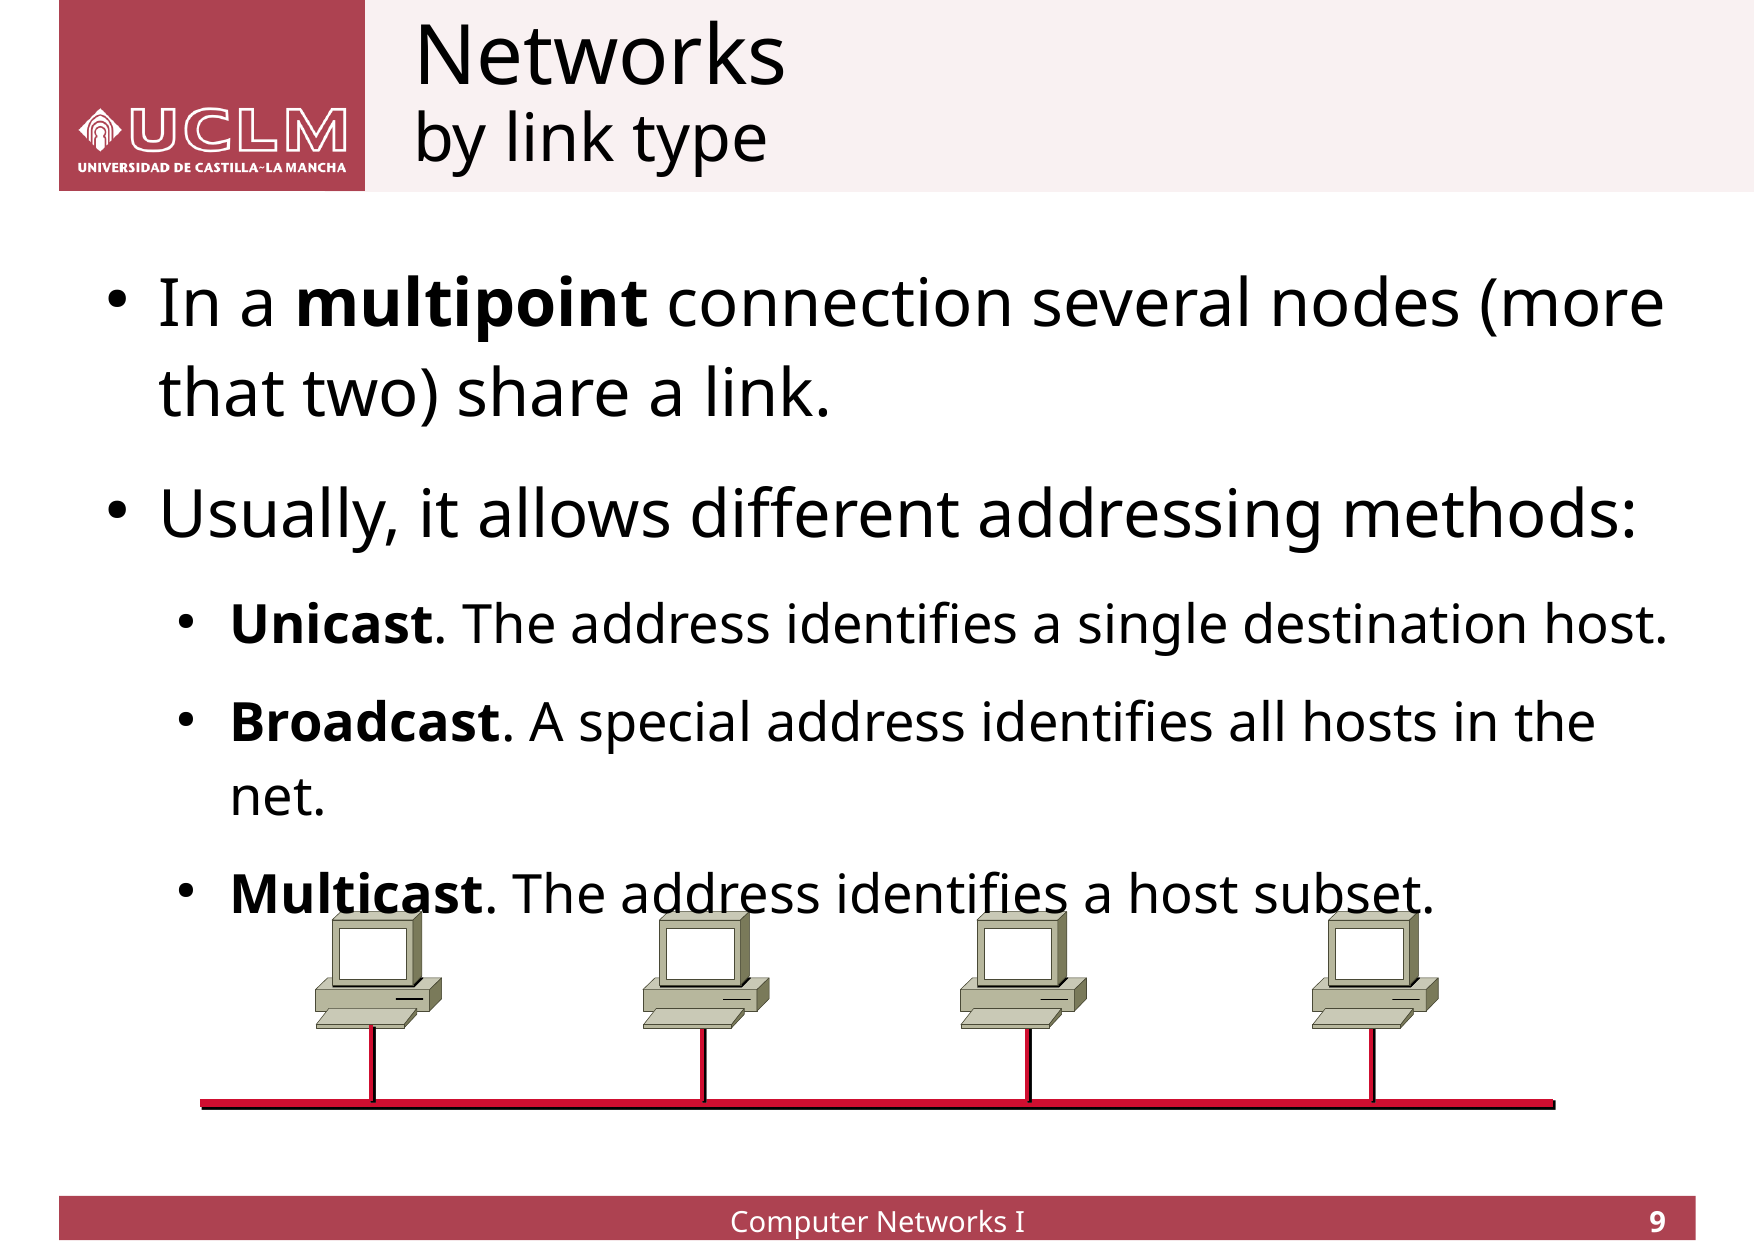

# Networks by link type
In a multipoint connection several nodes (more that two) share a link.
Usually, it allows different addressing methods:
Unicast. The address identifies a single destination host.
Broadcast. A special address identifies all hosts in the net.
Multicast. The address identifies a host subset.
Computer Networks I
9